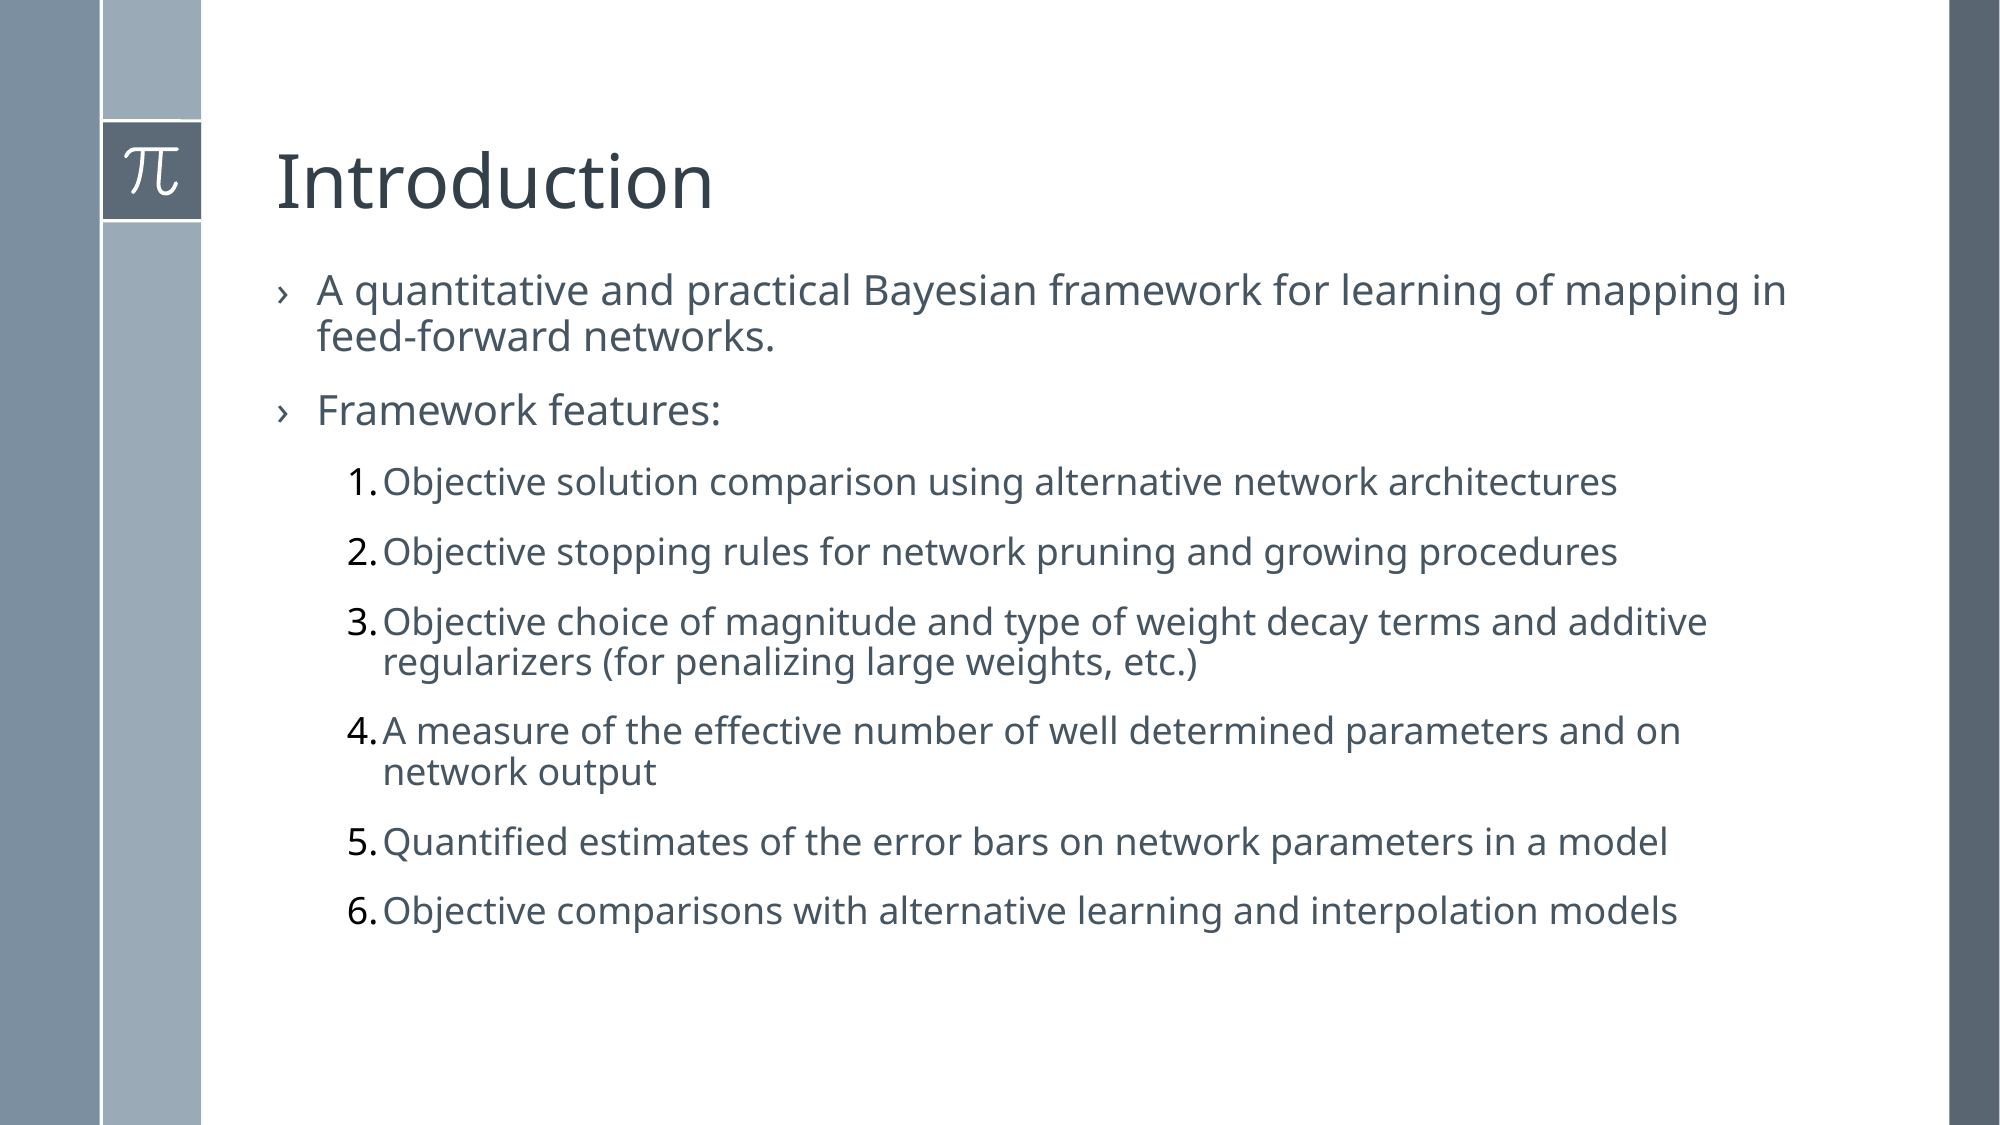

Introduction
A quantitative and practical Bayesian framework for learning of mapping in feed-forward networks.
Framework features:
Objective solution comparison using alternative network architectures
Objective stopping rules for network pruning and growing procedures
Objective choice of magnitude and type of weight decay terms and additive regularizers (for penalizing large weights, etc.)
A measure of the effective number of well determined parameters and on network output
Quantified estimates of the error bars on network parameters in a model
Objective comparisons with alternative learning and interpolation models